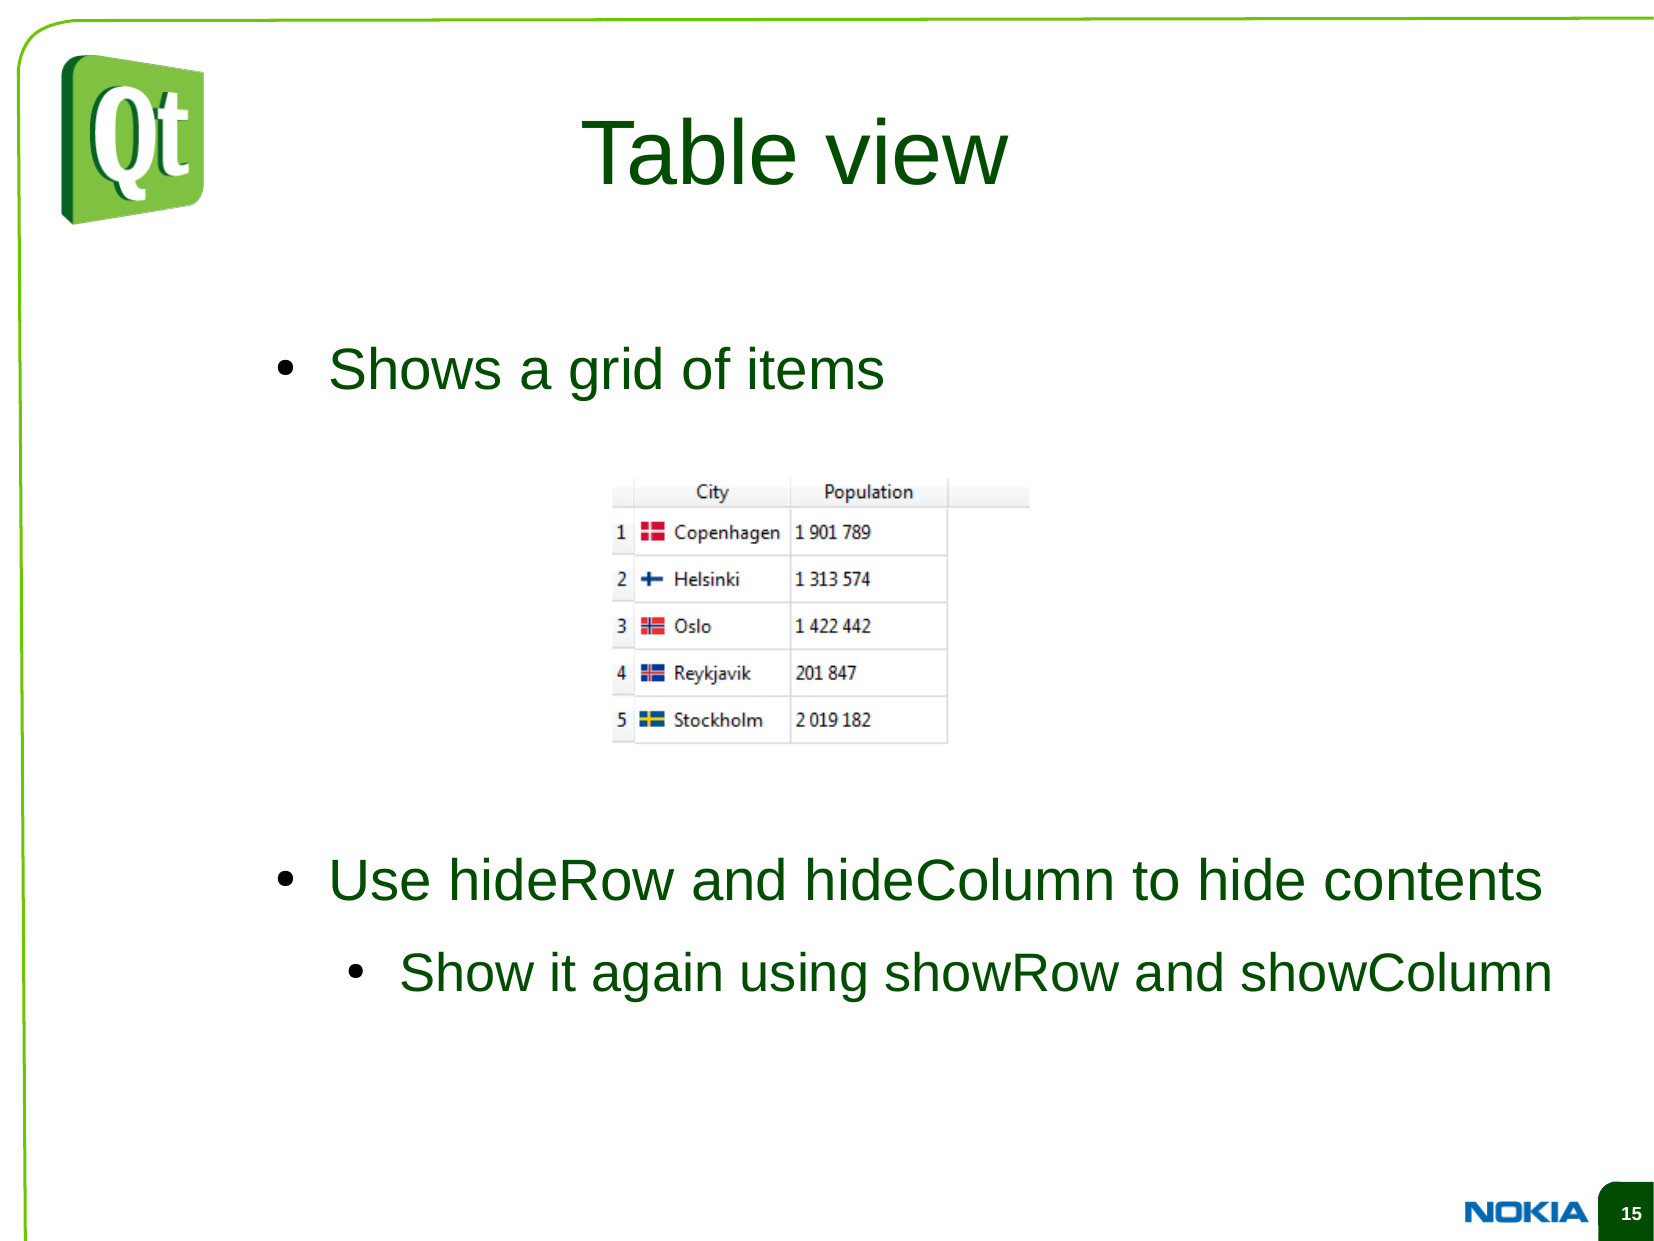

# Table view
Shows a grid of items
Use hideRow and hideColumn to hide contents
Show it again using showRow and showColumn